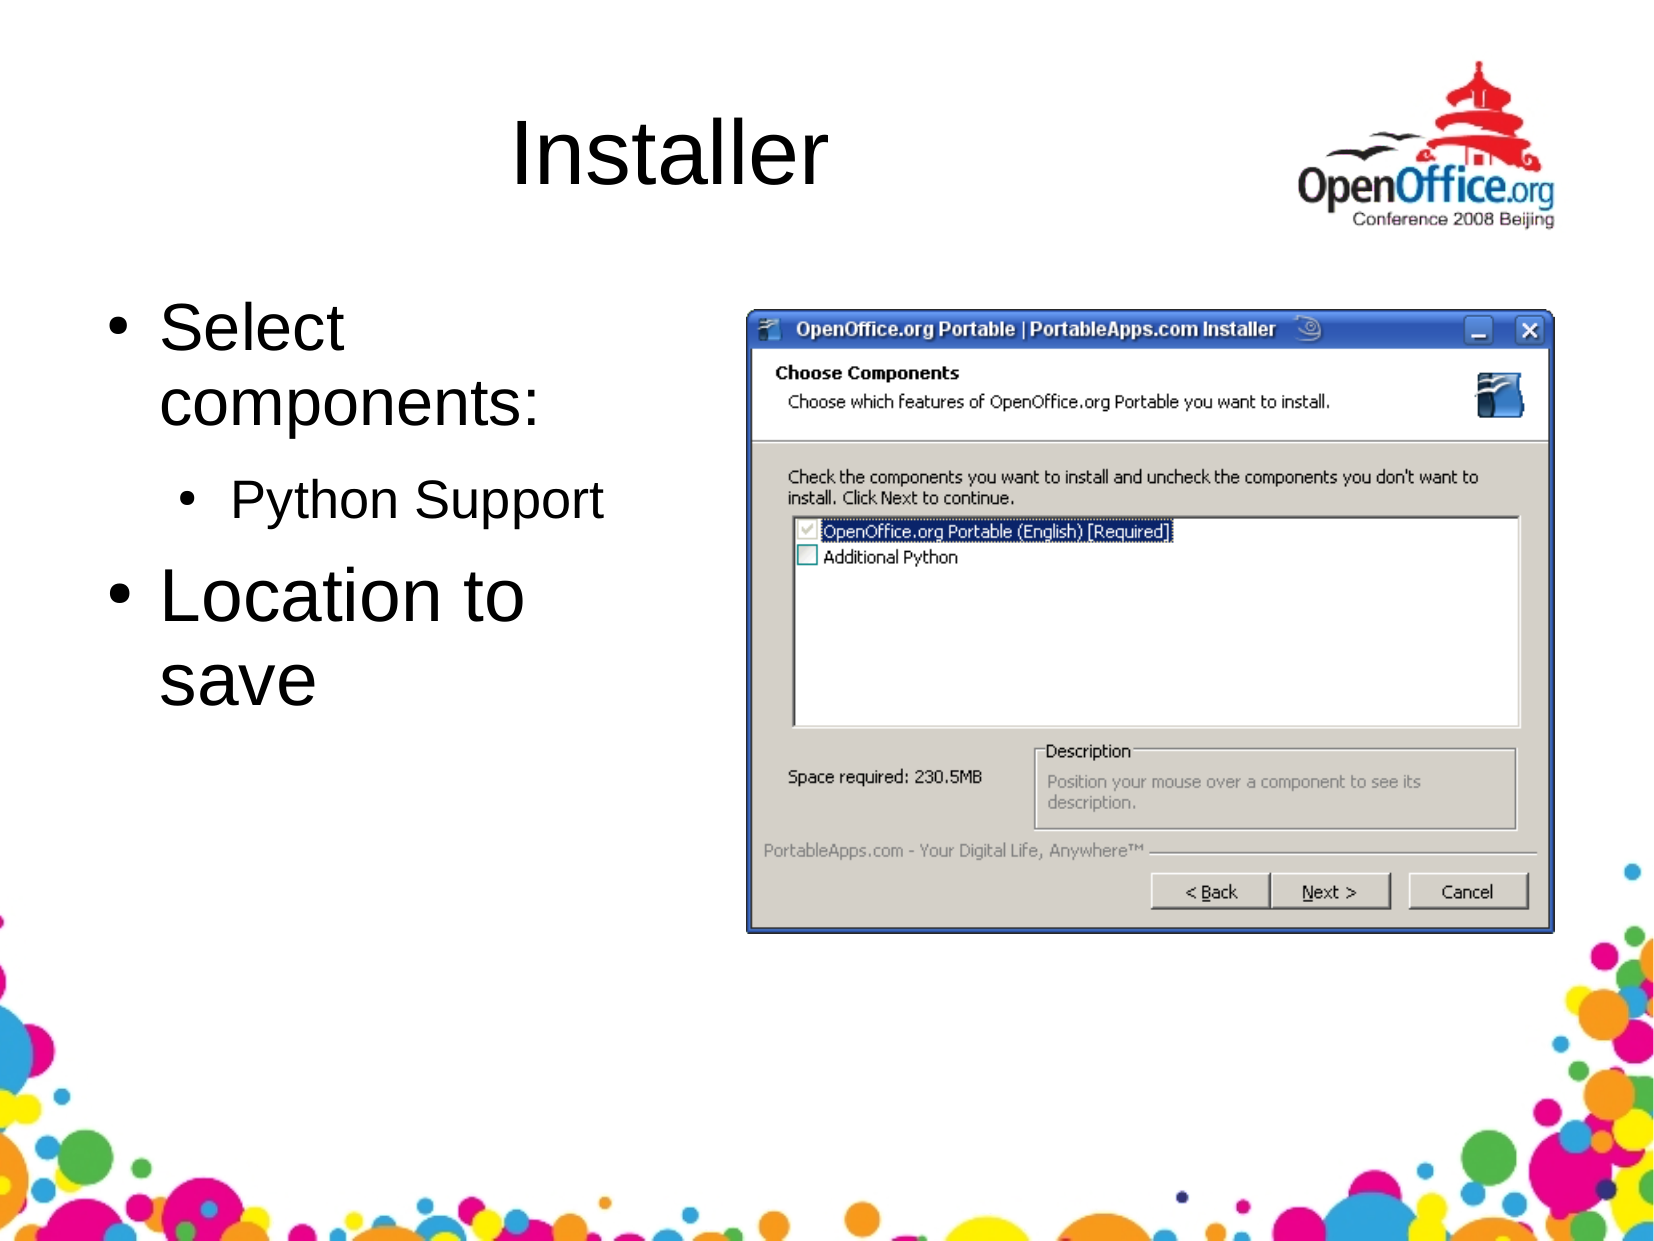

# Installer
Select components:
Python Support
Location to save